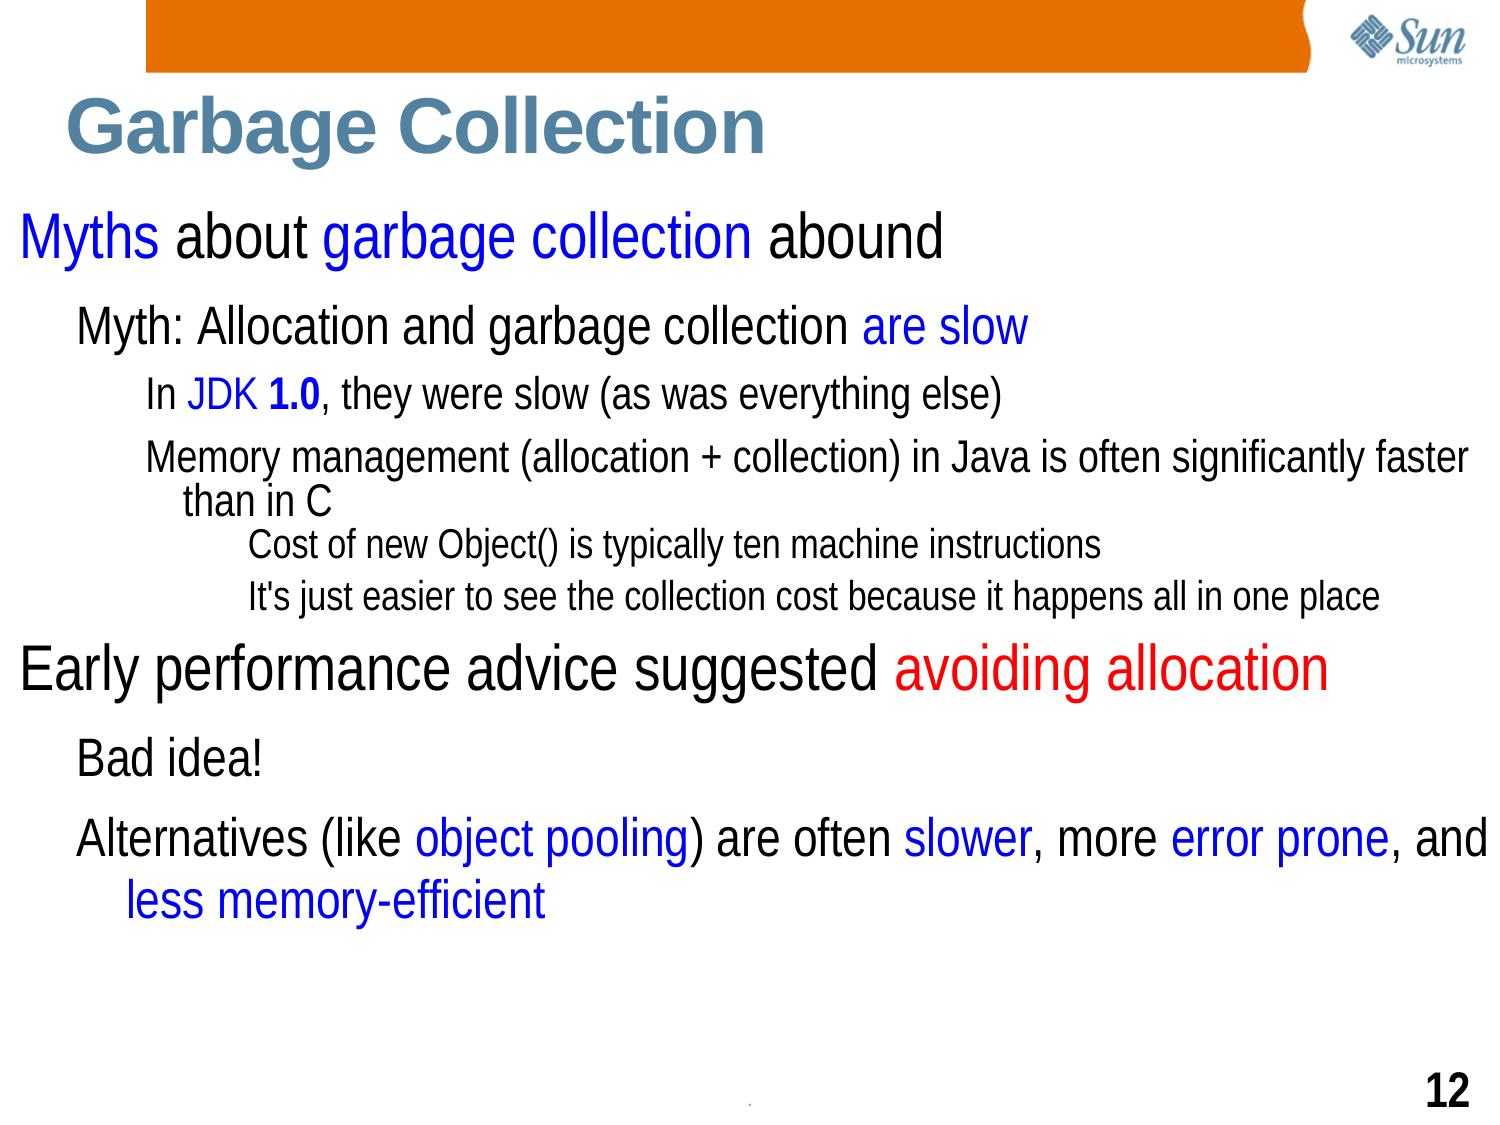

# Garbage Collection
Myths about garbage collection abound
Myth: Allocation and garbage collection are slow
In JDK 1.0, they were slow (as was everything else)
Memory management (allocation + collection) in Java is often significantly faster than in C
Cost of new Object() is typically ten machine instructions
It's just easier to see the collection cost because it happens all in one place
Early performance advice suggested avoiding allocation
Bad idea!
Alternatives (like object pooling) are often slower, more error prone, and less memory-efficient